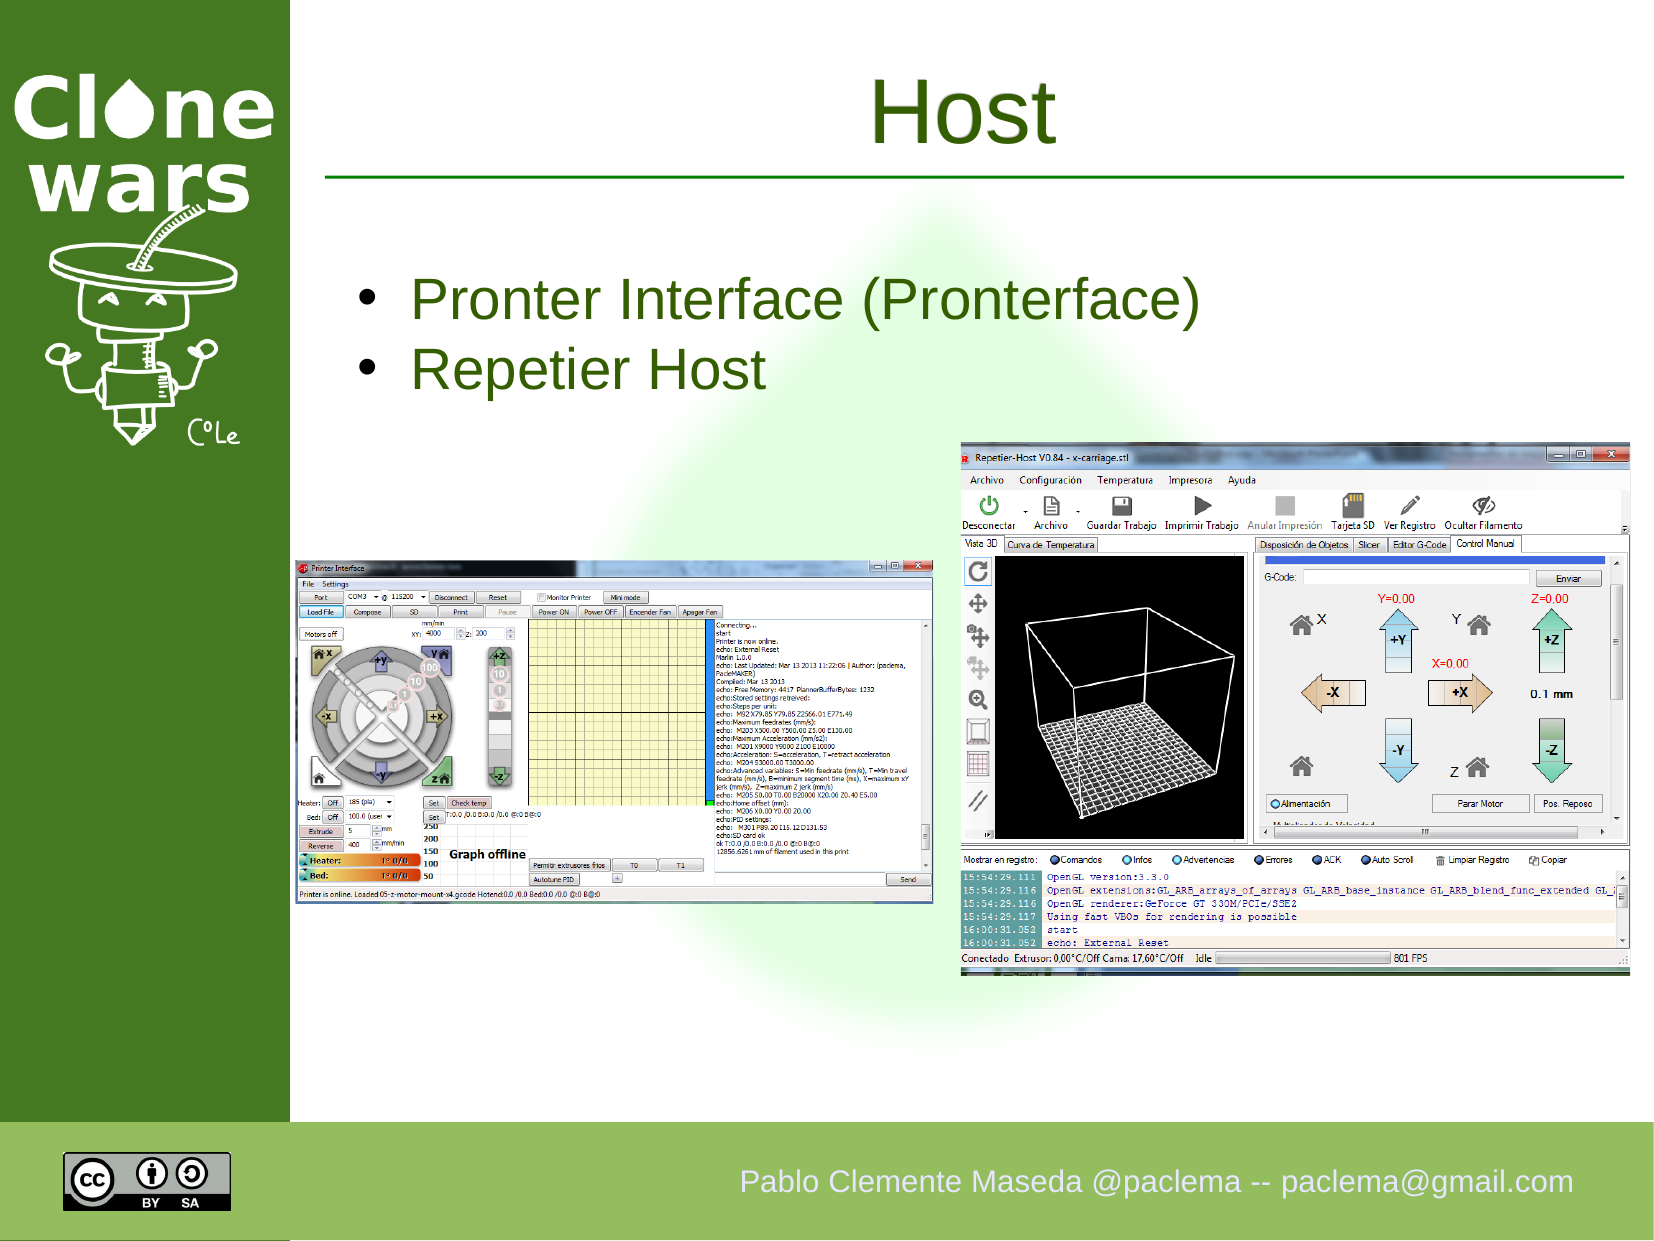

# Host
 Pronter Interface (Pronterface)
 Repetier Host
Pablo Clemente Maseda @paclema -- paclema@gmail.com